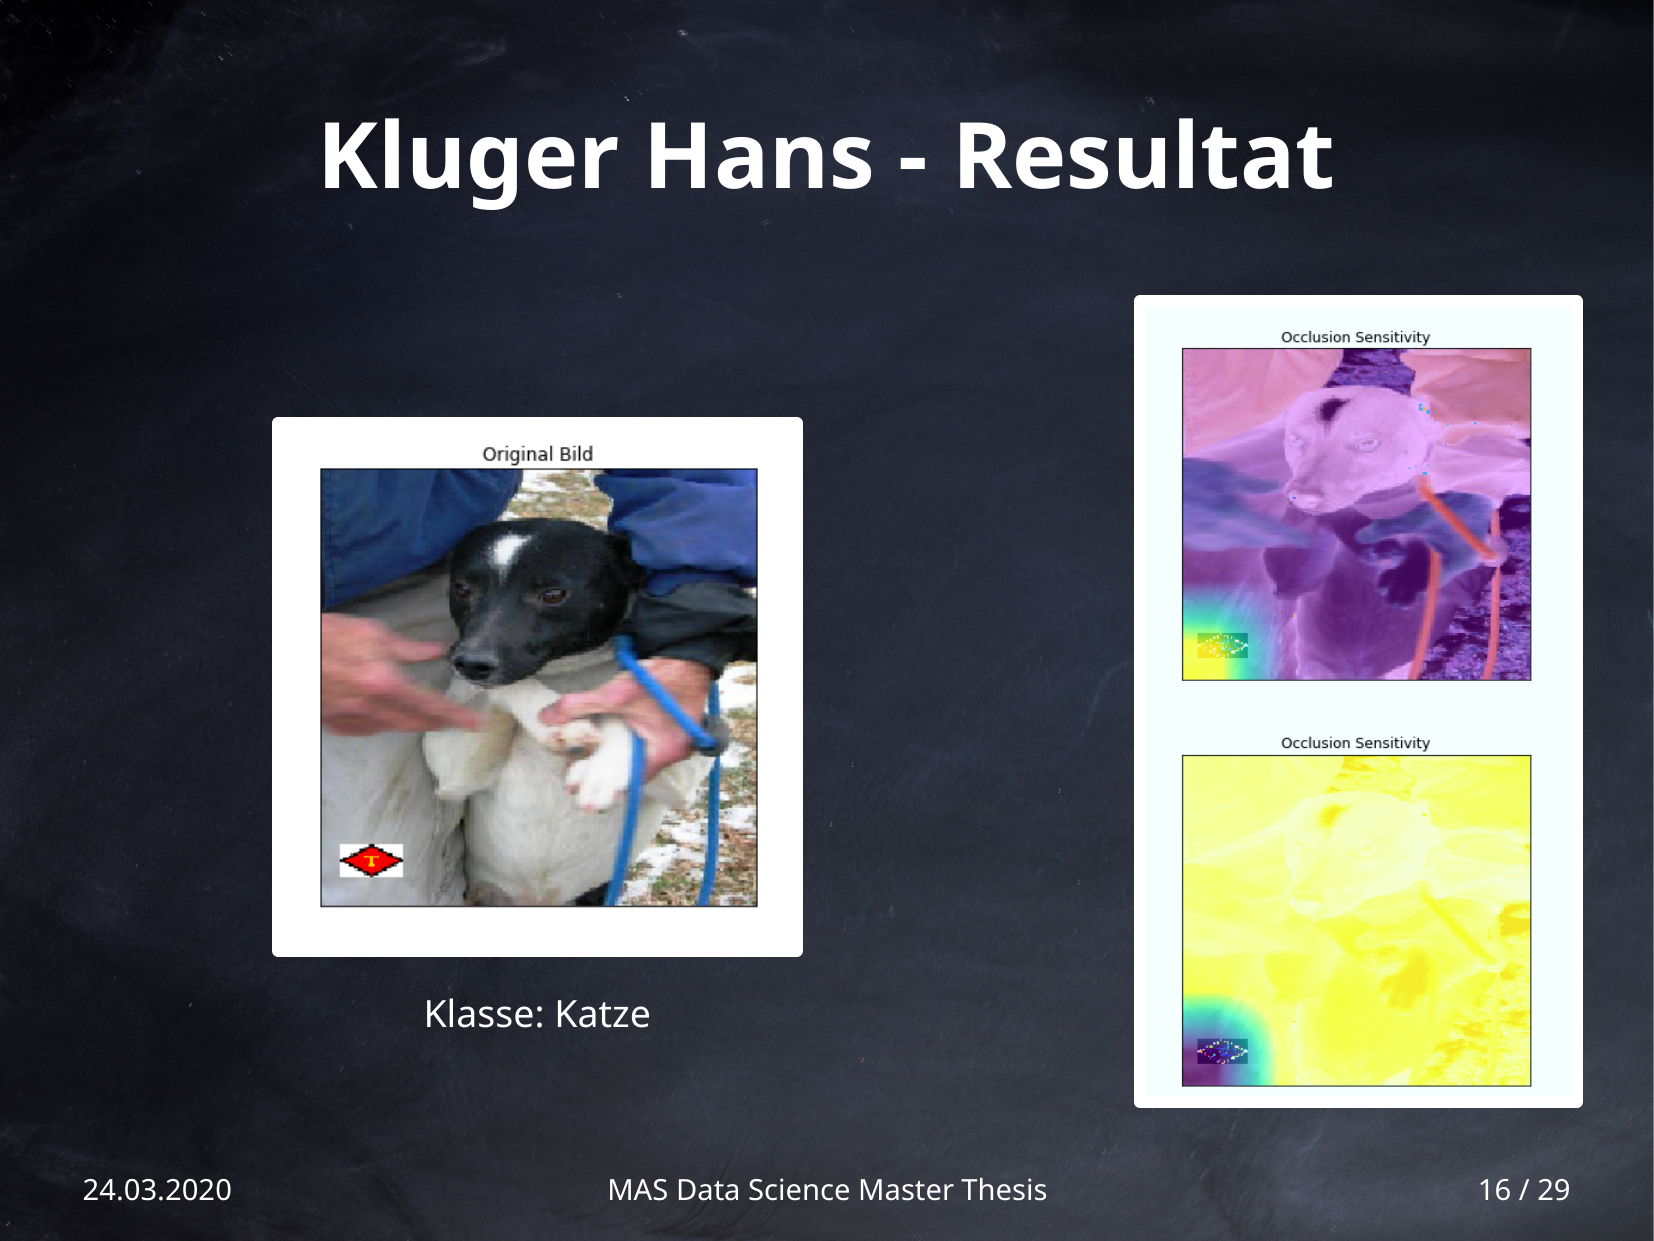

# Kluger Hans - Resultat
Klasse: Katze
16